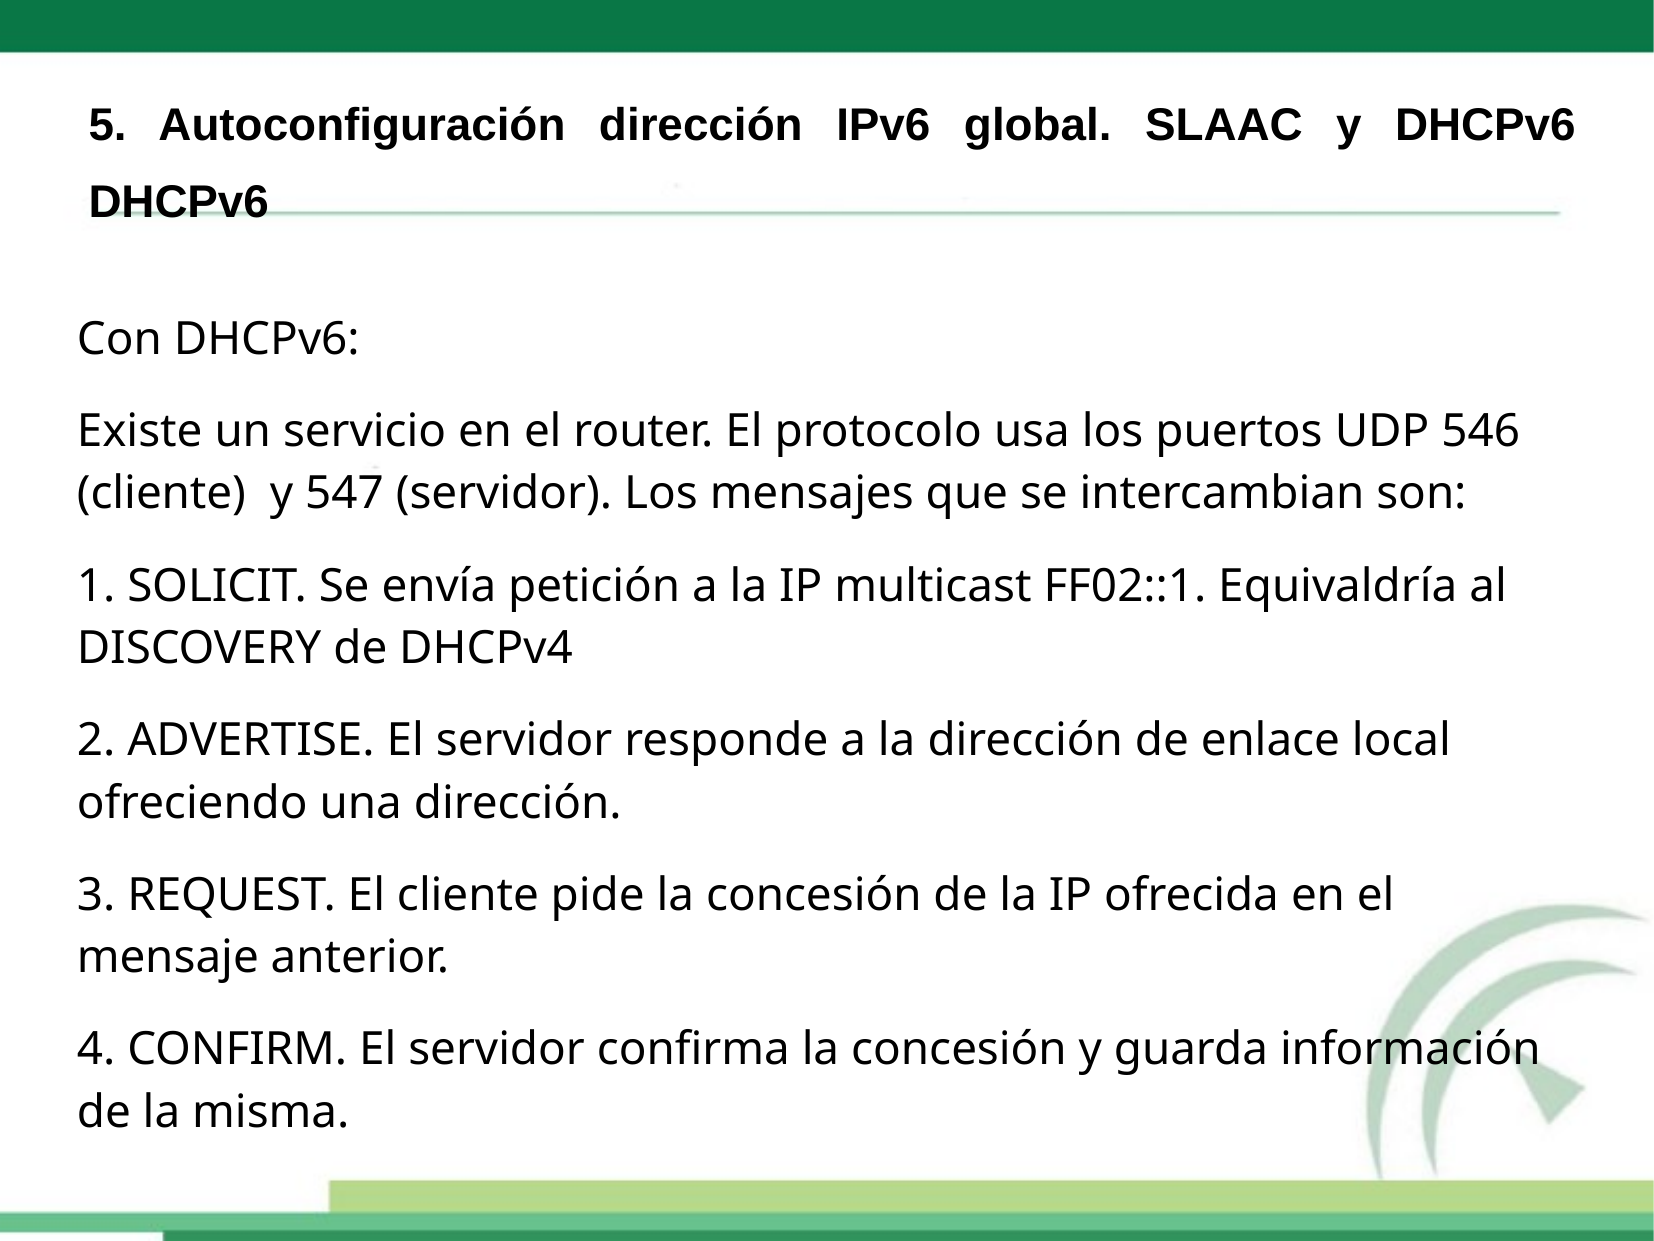

# 5. Autoconfiguración dirección IPv6 global. SLAAC y DHCPv6 DHCPv6
Con DHCPv6:
Existe un servicio en el router. El protocolo usa los puertos UDP 546 (cliente) y 547 (servidor). Los mensajes que se intercambian son:
1. SOLICIT. Se envía petición a la IP multicast FF02::1. Equivaldría al DISCOVERY de DHCPv4
2. ADVERTISE. El servidor responde a la dirección de enlace local ofreciendo una dirección.
3. REQUEST. El cliente pide la concesión de la IP ofrecida en el mensaje anterior.
4. CONFIRM. El servidor confirma la concesión y guarda información de la misma.